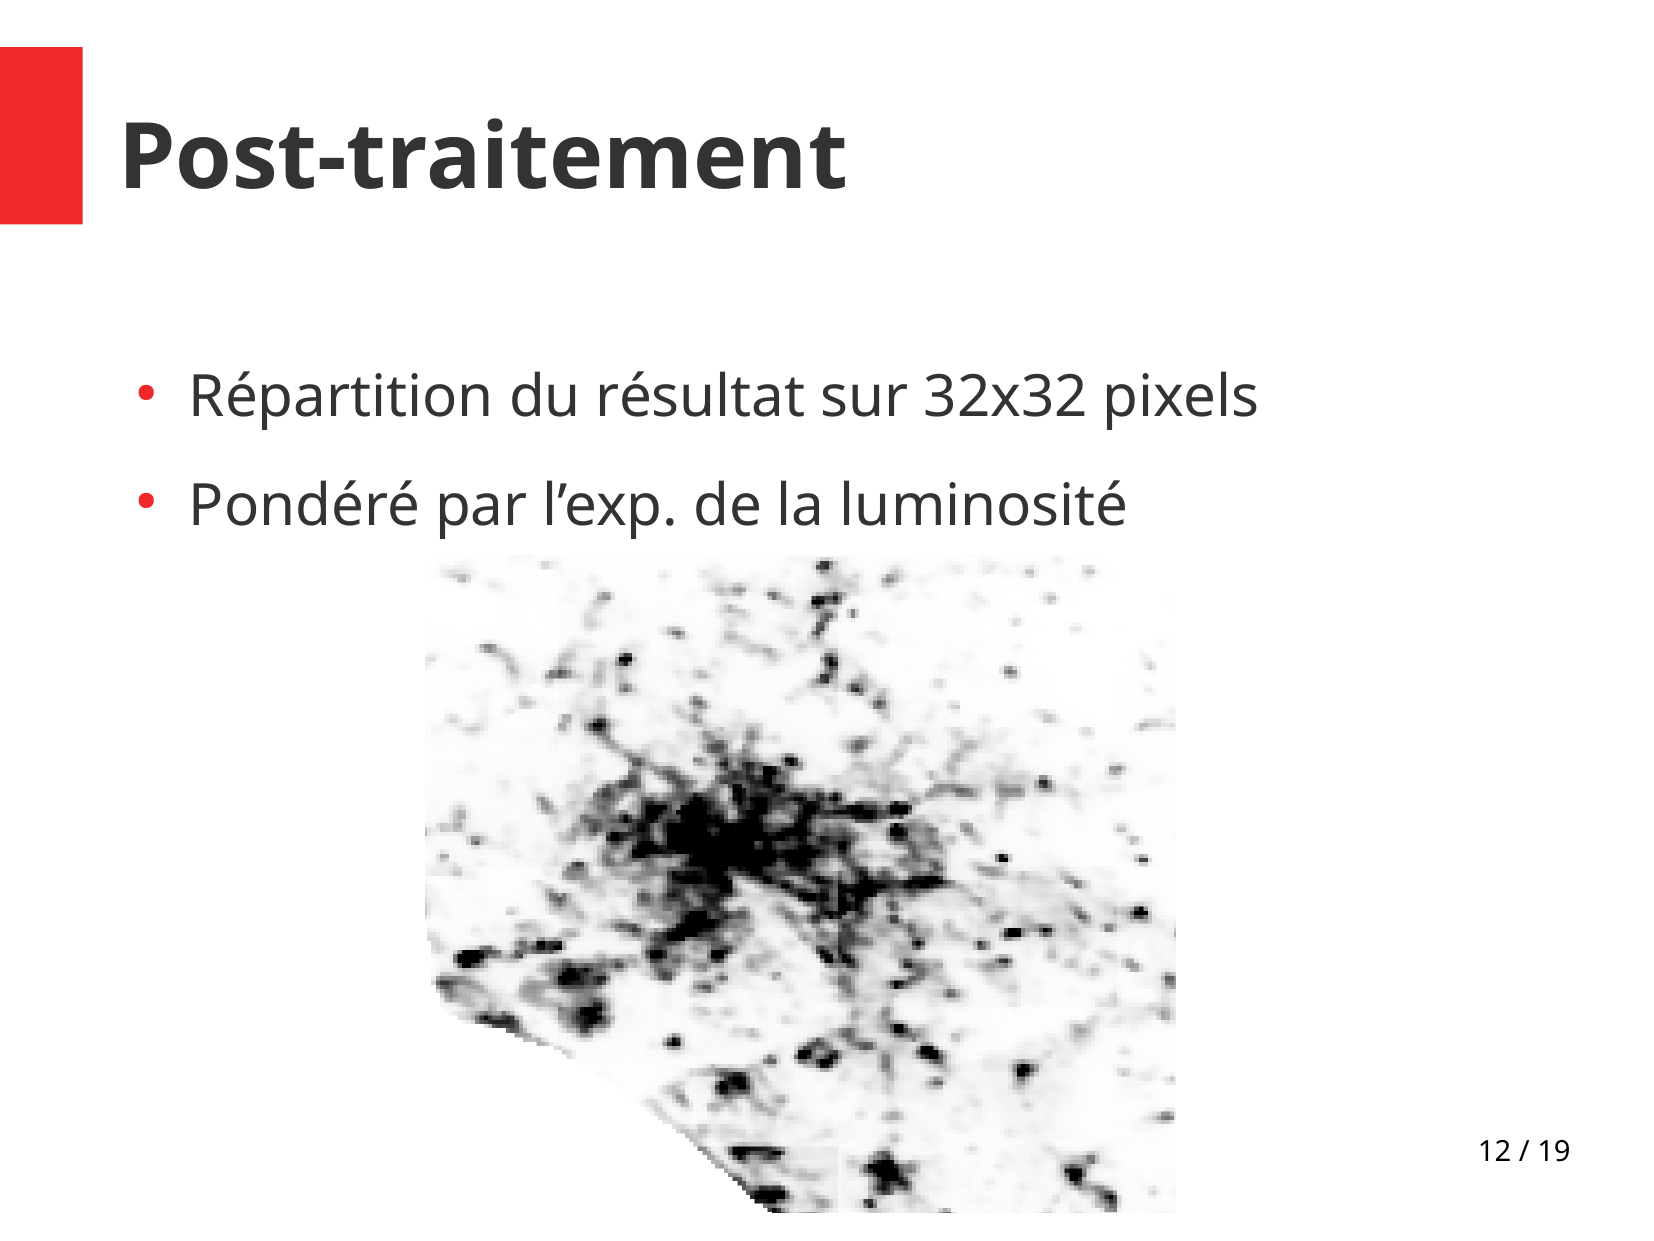

# Post-traitement
Répartition du résultat sur 32x32 pixels
Pondéré par l’exp. de la luminosité
12